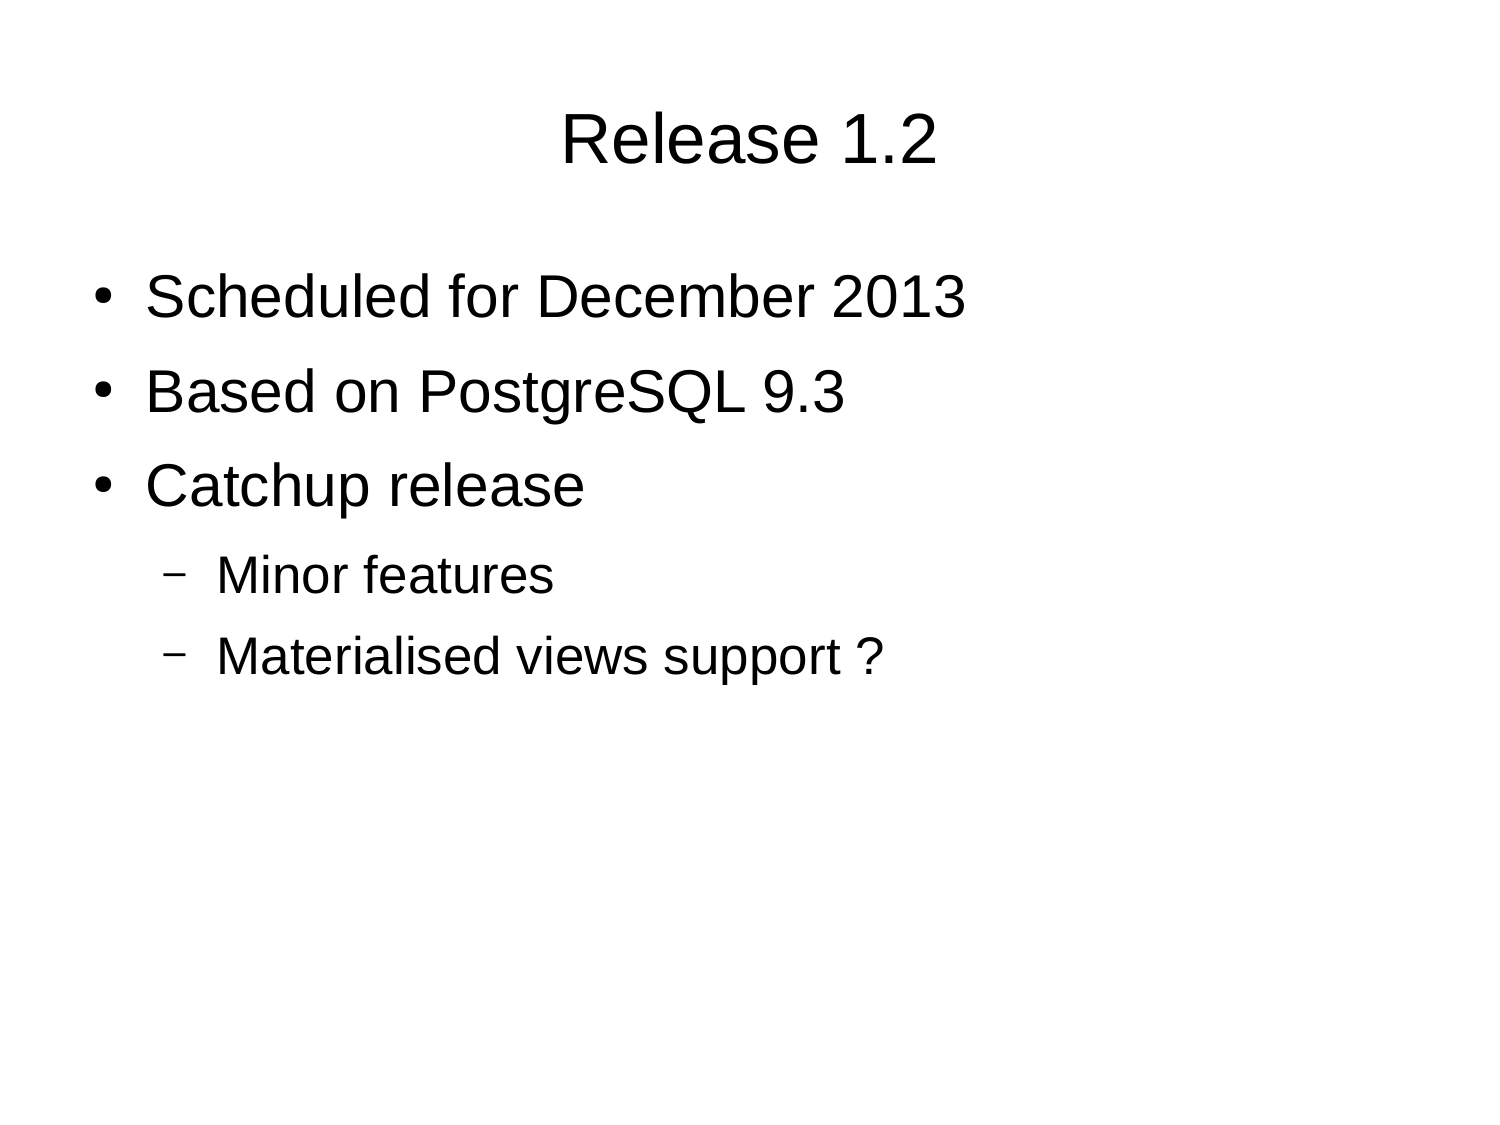

# Release 1.2
Scheduled for December 2013
Based on PostgreSQL 9.3
Catchup release
Minor features
Materialised views support ?